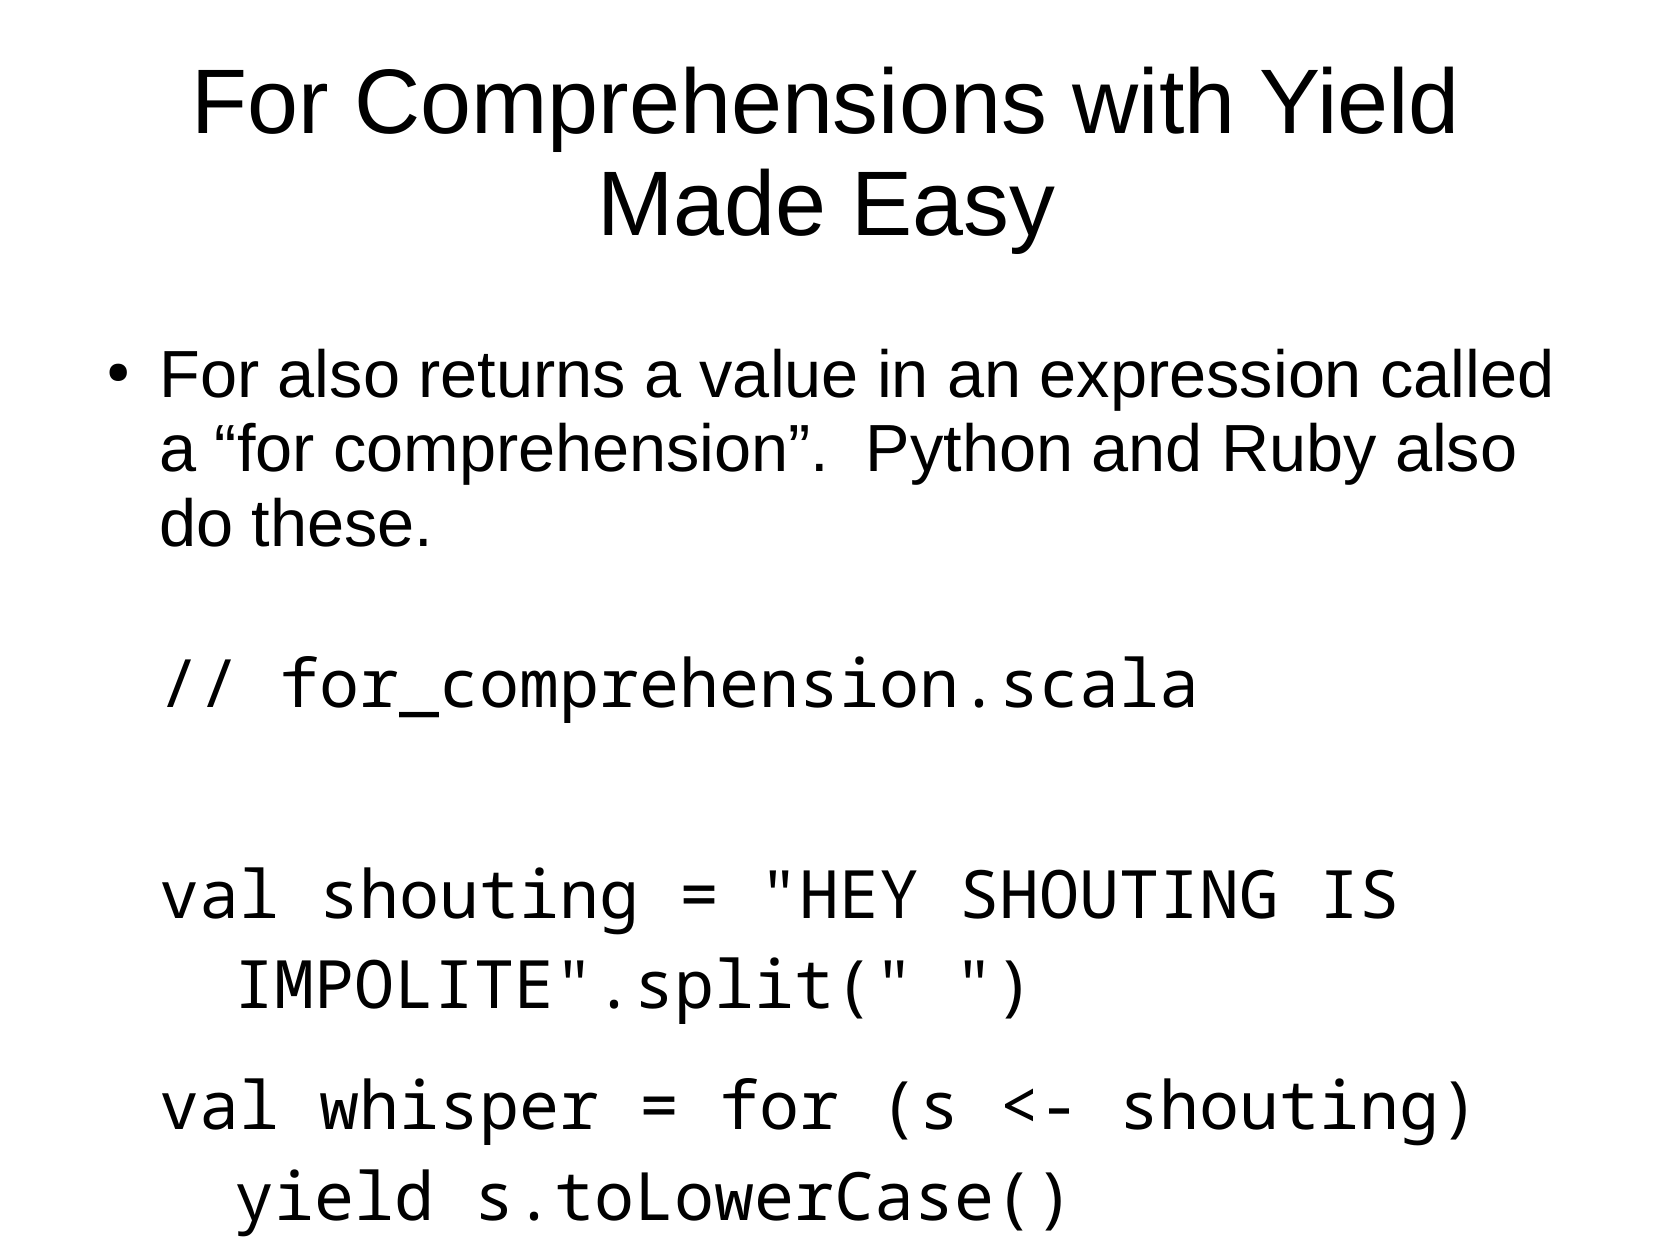

# For Comprehensions with Yield Made Easy
For also returns a value in an expression called a “for comprehension”. Python and Ruby also do these.
// for_comprehension.scala
val shouting = "HEY SHOUTING IS 		IMPOLITE".split(" ")
val whisper = for (s <- shouting) 	yield s.toLowerCase()